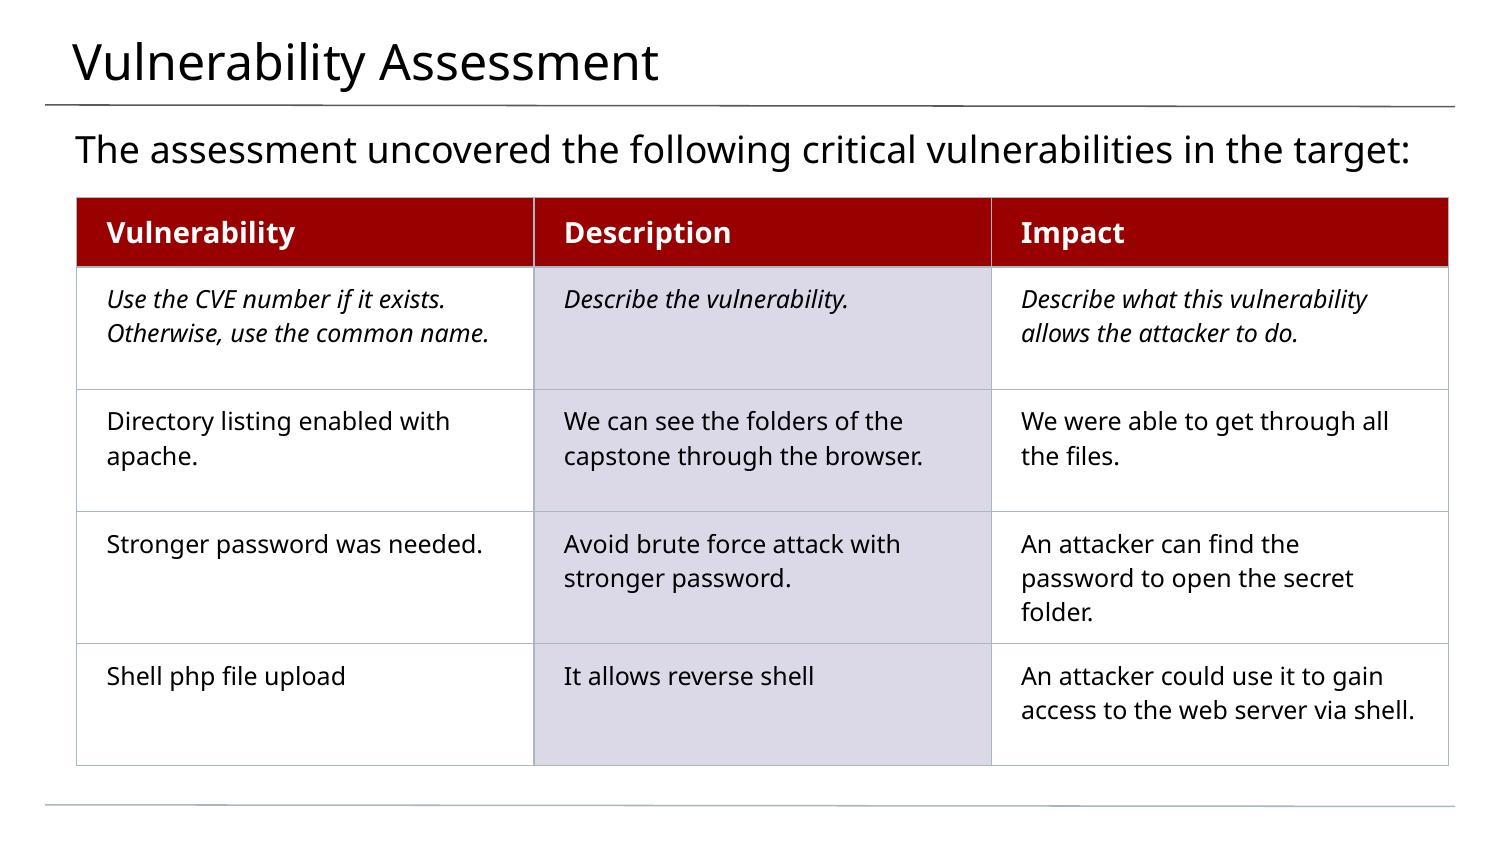

# Vulnerability Assessment
The assessment uncovered the following critical vulnerabilities in the target:
| Vulnerability | Description | Impact |
| --- | --- | --- |
| Use the CVE number if it exists. Otherwise, use the common name. | Describe the vulnerability. | Describe what this vulnerability allows the attacker to do. |
| Directory listing enabled with apache. | We can see the folders of the capstone through the browser. | We were able to get through all the files. |
| Stronger password was needed. | Avoid brute force attack with stronger password. | An attacker can find the password to open the secret folder. |
| Shell php file upload | It allows reverse shell | An attacker could use it to gain access to the web server via shell. |